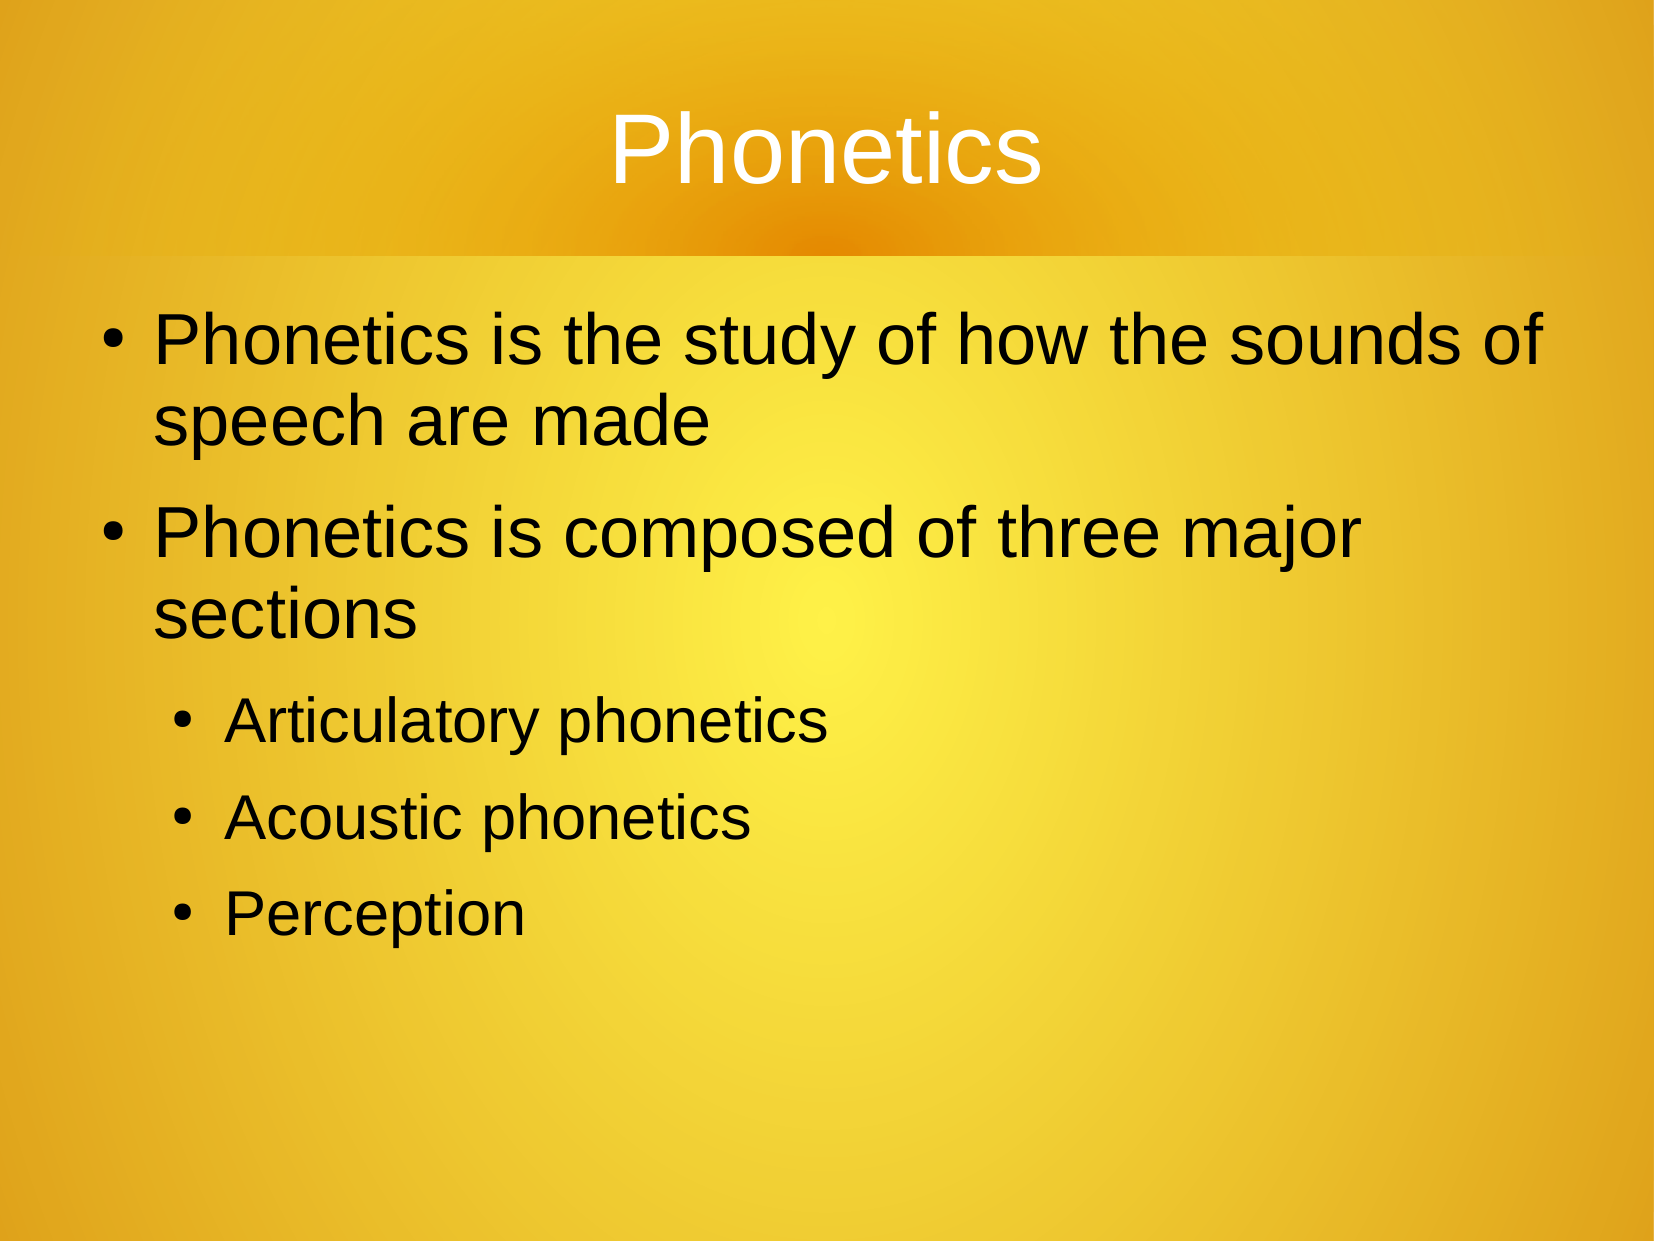

# Phonetics
Phonetics is the study of how the sounds of speech are made
Phonetics is composed of three major sections
Articulatory phonetics
Acoustic phonetics
Perception